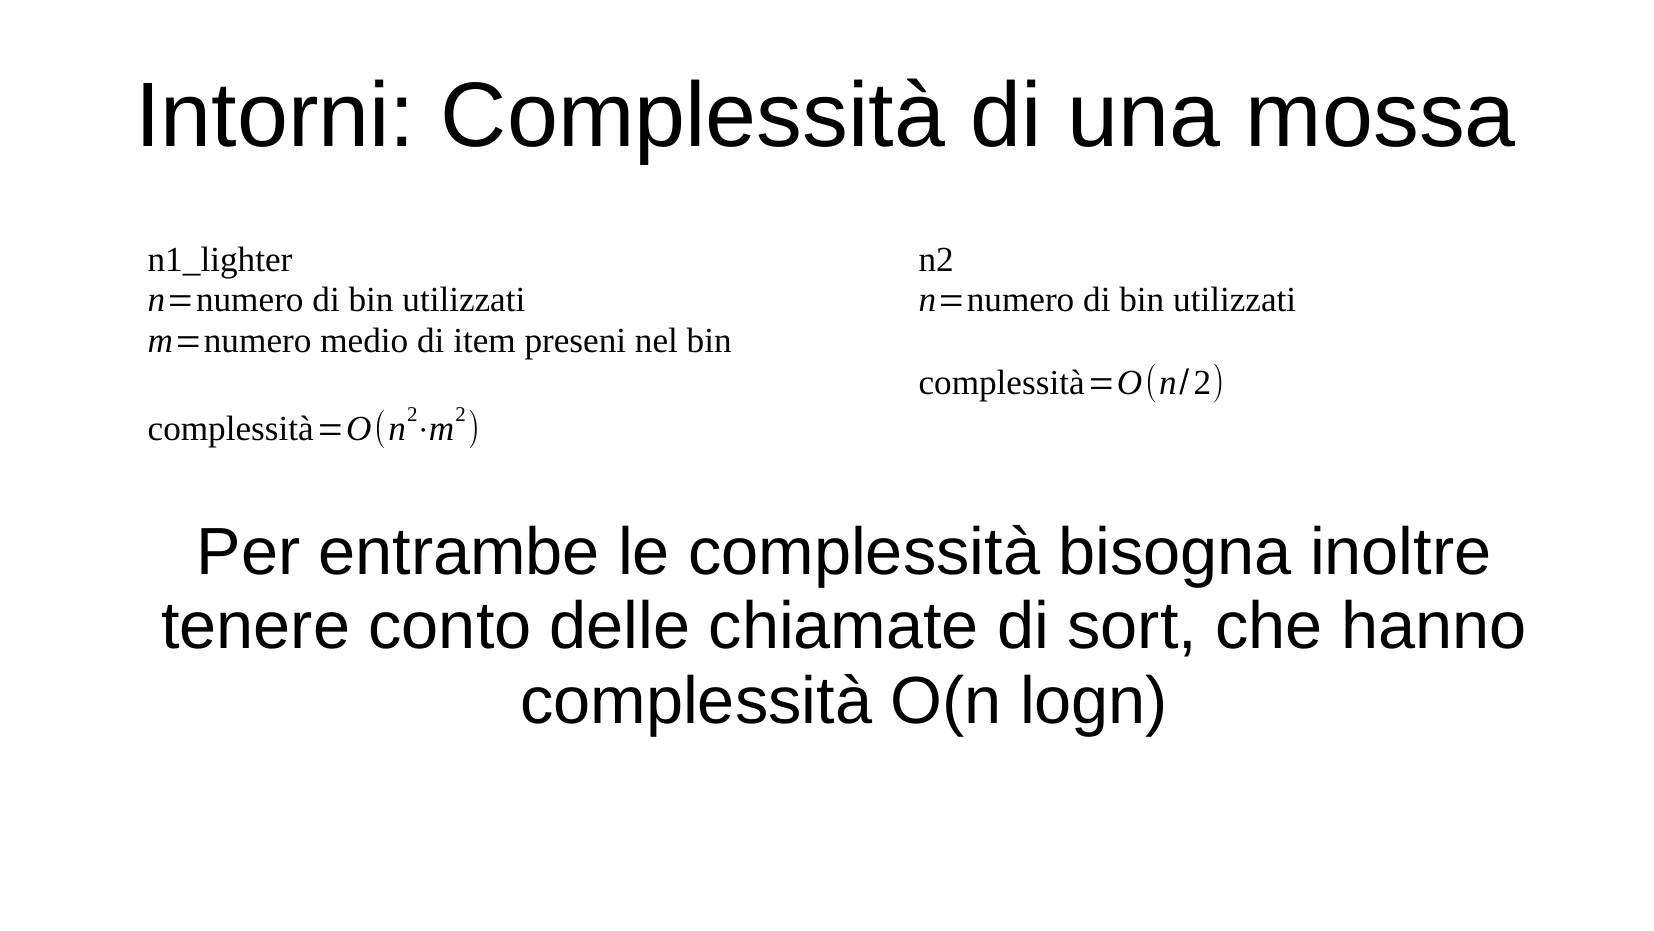

# Intorni: Complessità di una mossa
Per entrambe le complessità bisogna inoltre tenere conto delle chiamate di sort, che hanno complessità O(n logn)